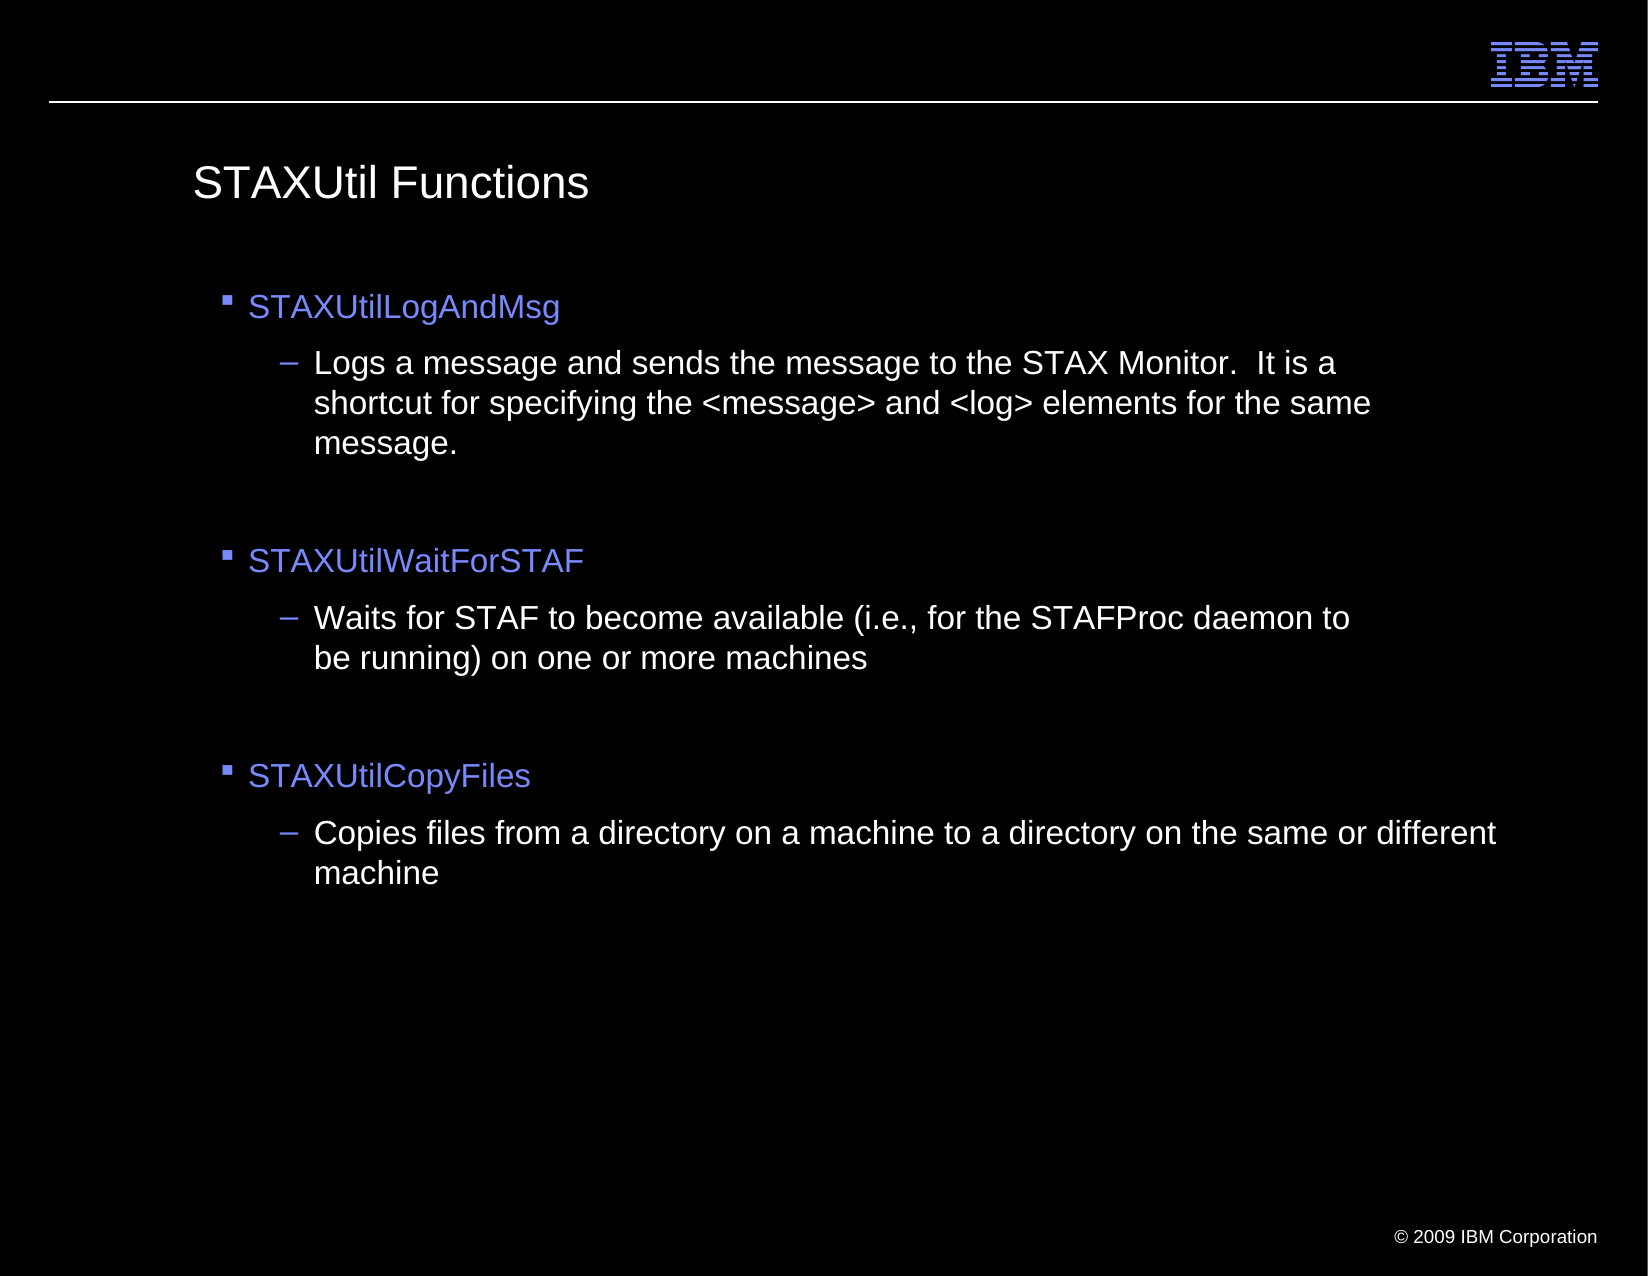

# STAXUtil Functions
STAXUtilLogAndMsg
Logs a message and sends the message to the STAX Monitor. It is a
shortcut for specifying the <message> and <log> elements for the same
message.
STAXUtilWaitForSTAF
Waits for STAF to become available (i.e., for the STAFProc daemon to
be running) on one or more machines
STAXUtilCopyFiles
Copies files from a directory on a machine to a directory on the same or different machine